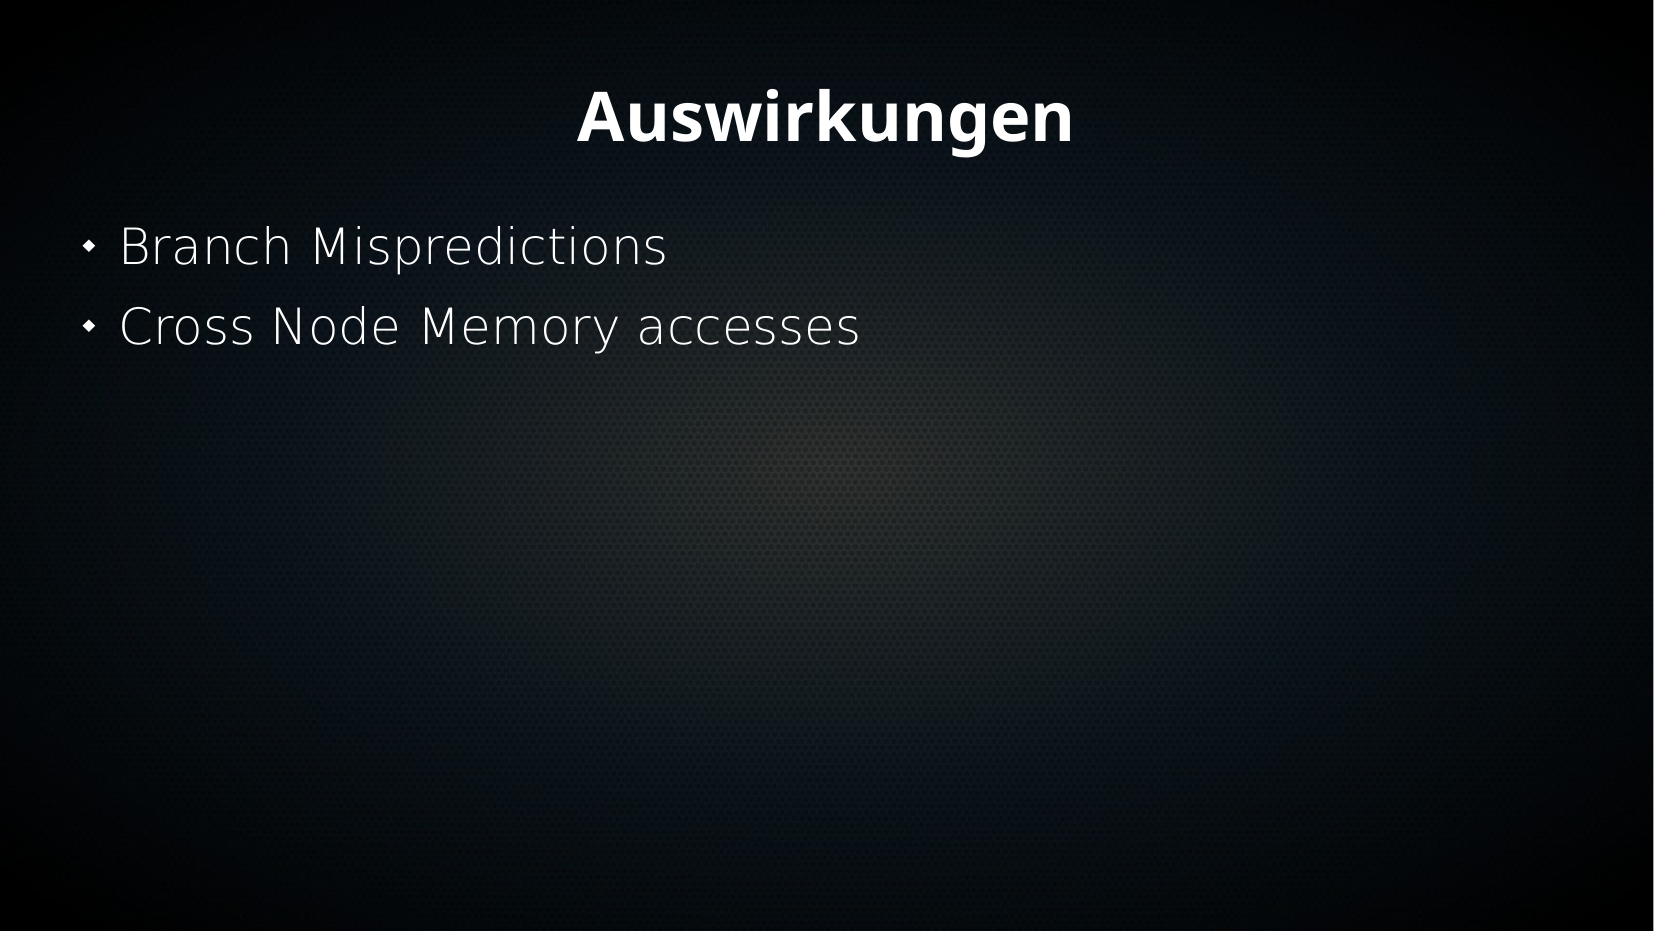

# Auswirkungen
Branch Mispredictions
Cross Node Memory accesses